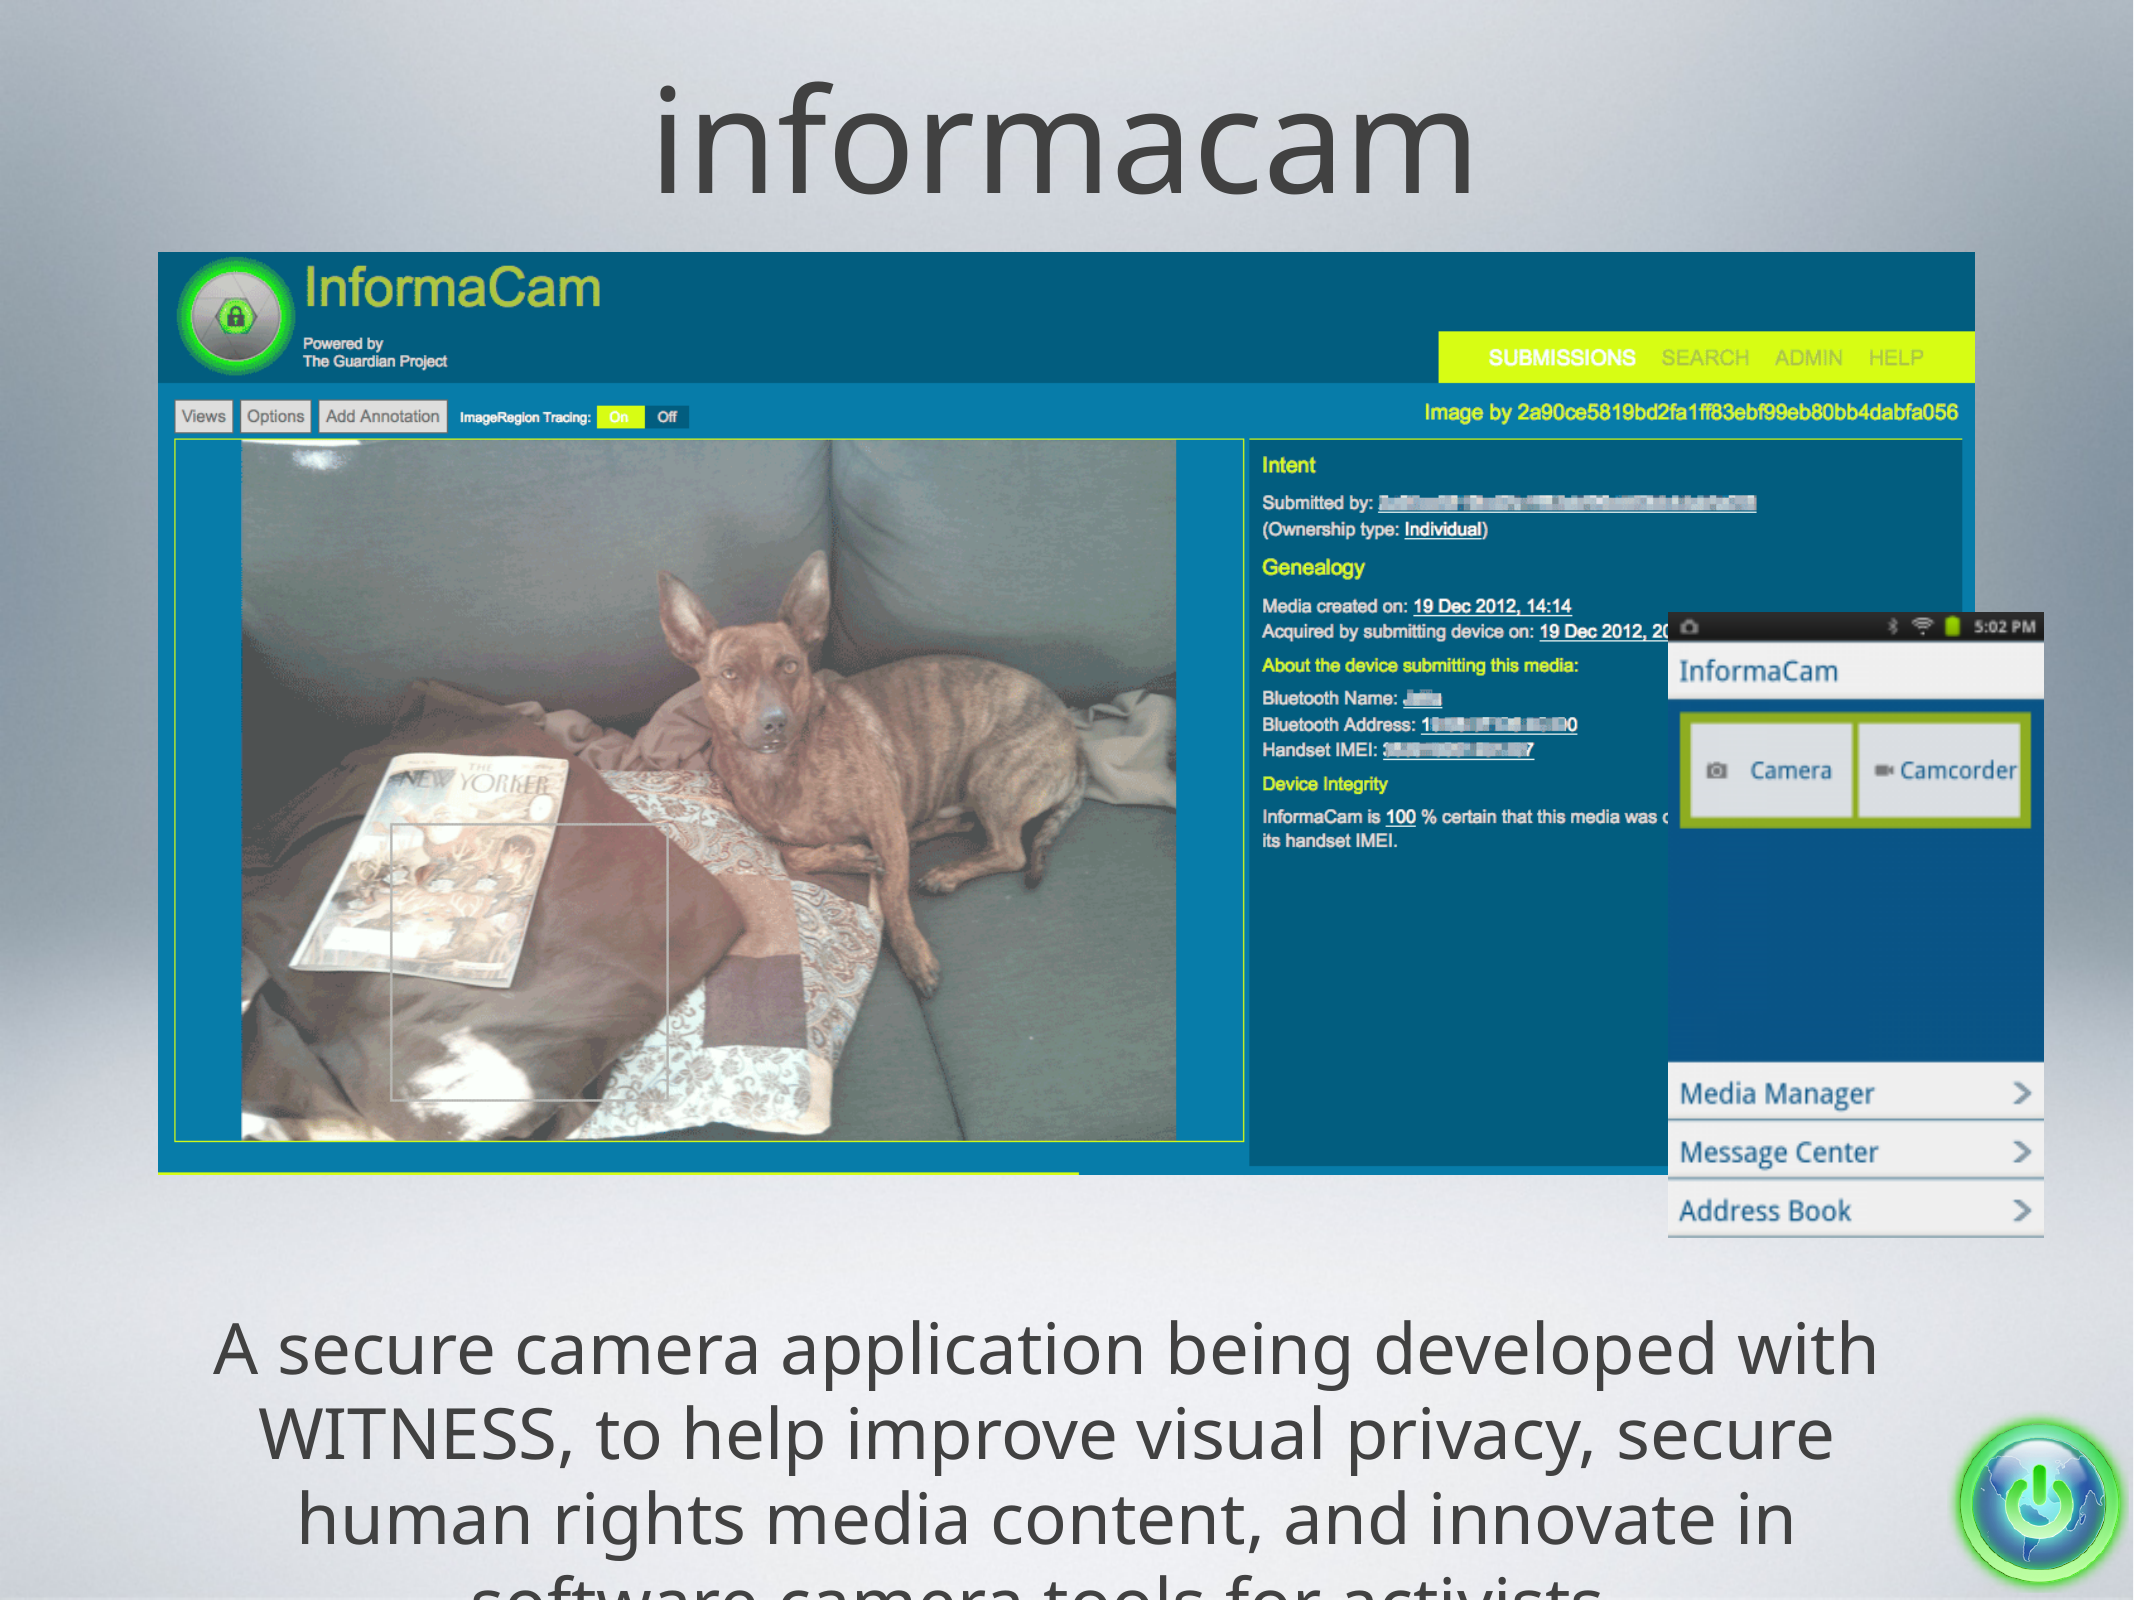

# informacam
A secure camera application being developed with WITNESS, to help improve visual privacy, secure human rights media content, and innovate in software camera tools for activists.